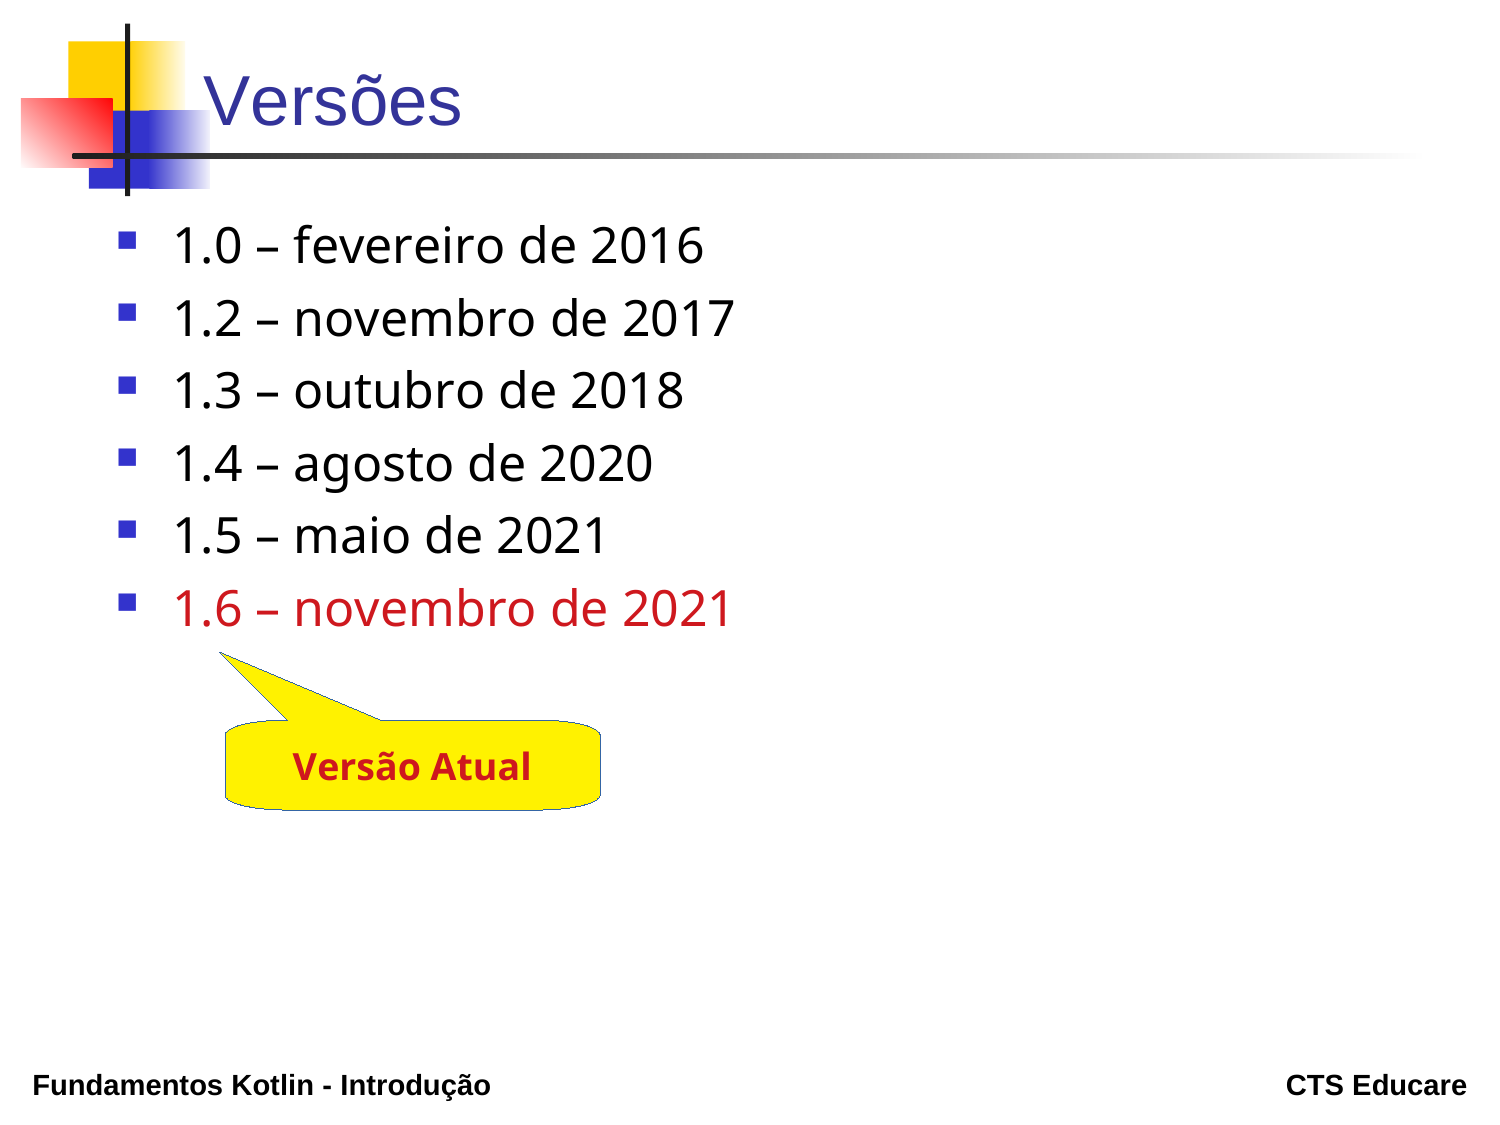

# Versões
1.0 – fevereiro de 2016
1.2 – novembro de 2017
1.3 – outubro de 2018
1.4 – agosto de 2020
1.5 – maio de 2021
1.6 – novembro de 2021
Versão Atual